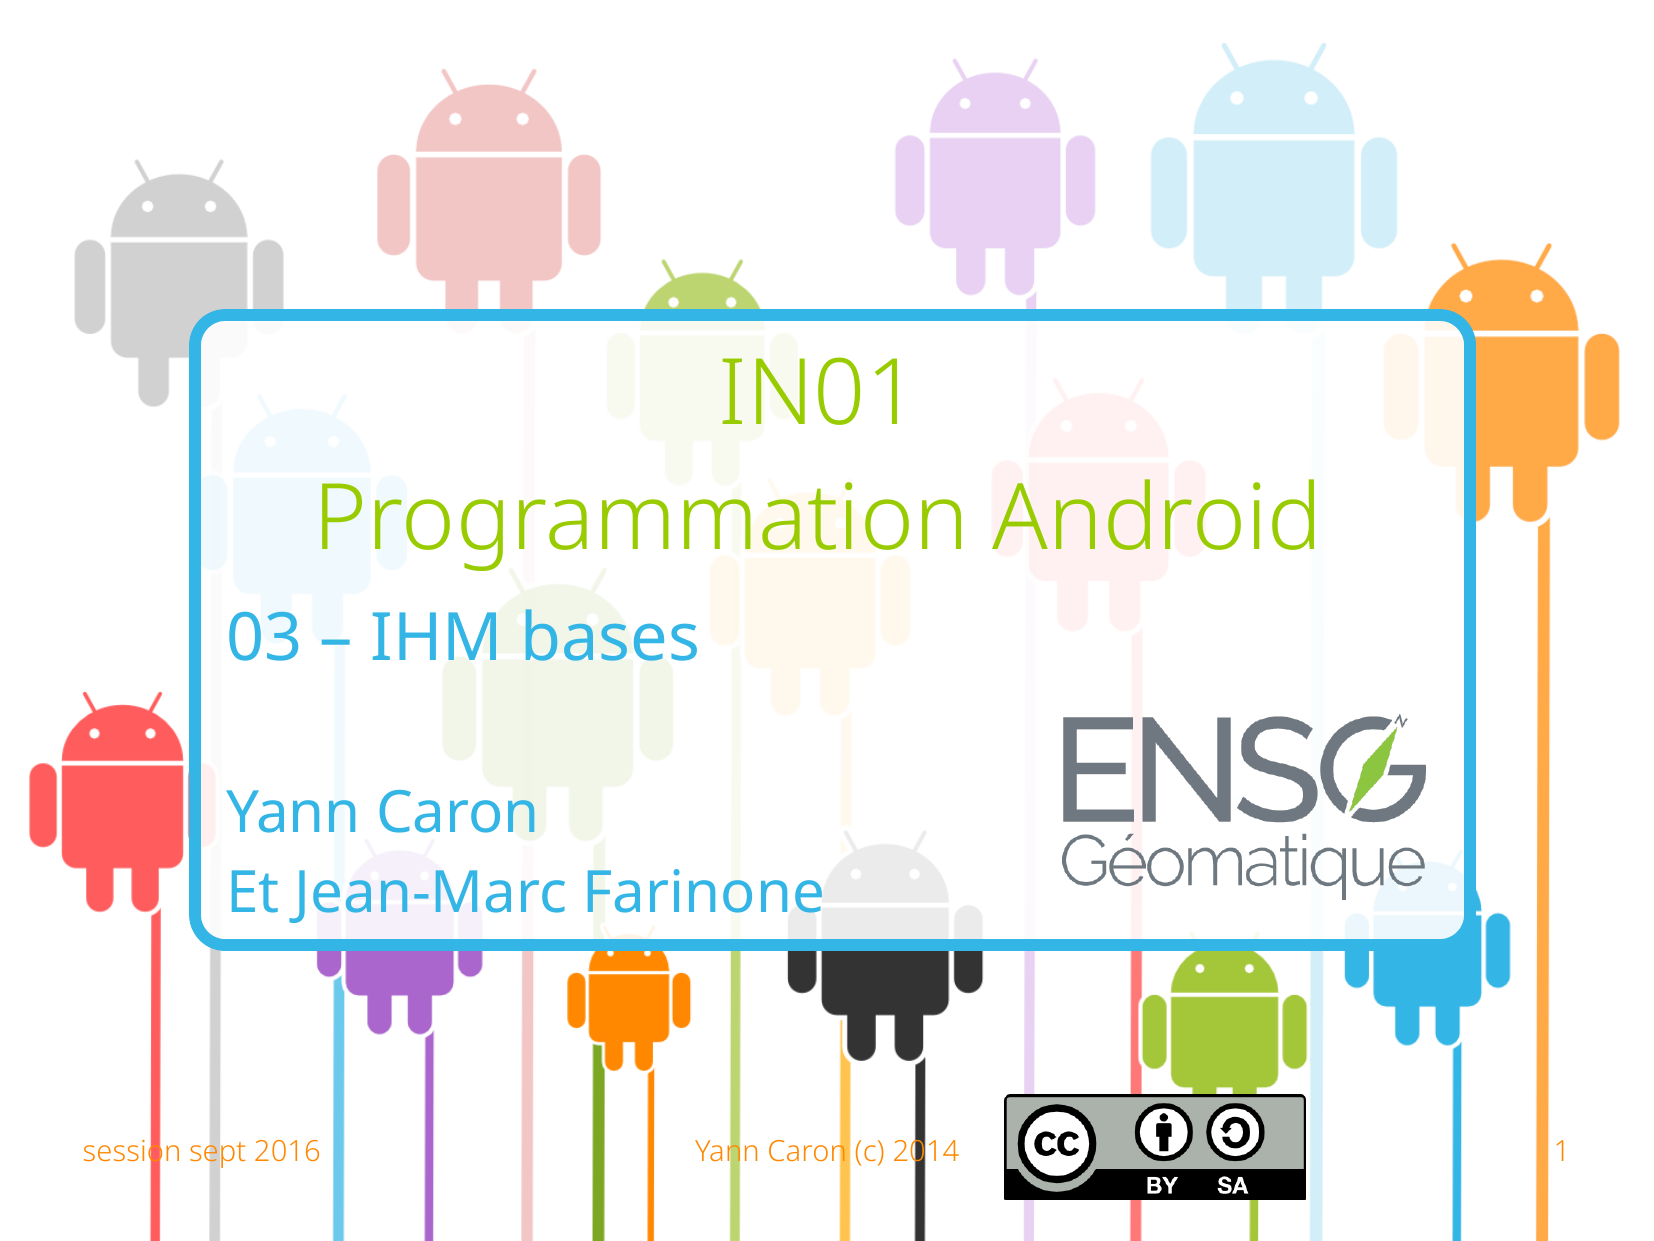

# IN01 Programmation Android
03 – IHM bases
Yann Caron
Et Jean-Marc Farinone
session sept 2016
Yann Caron (c) 2014
1